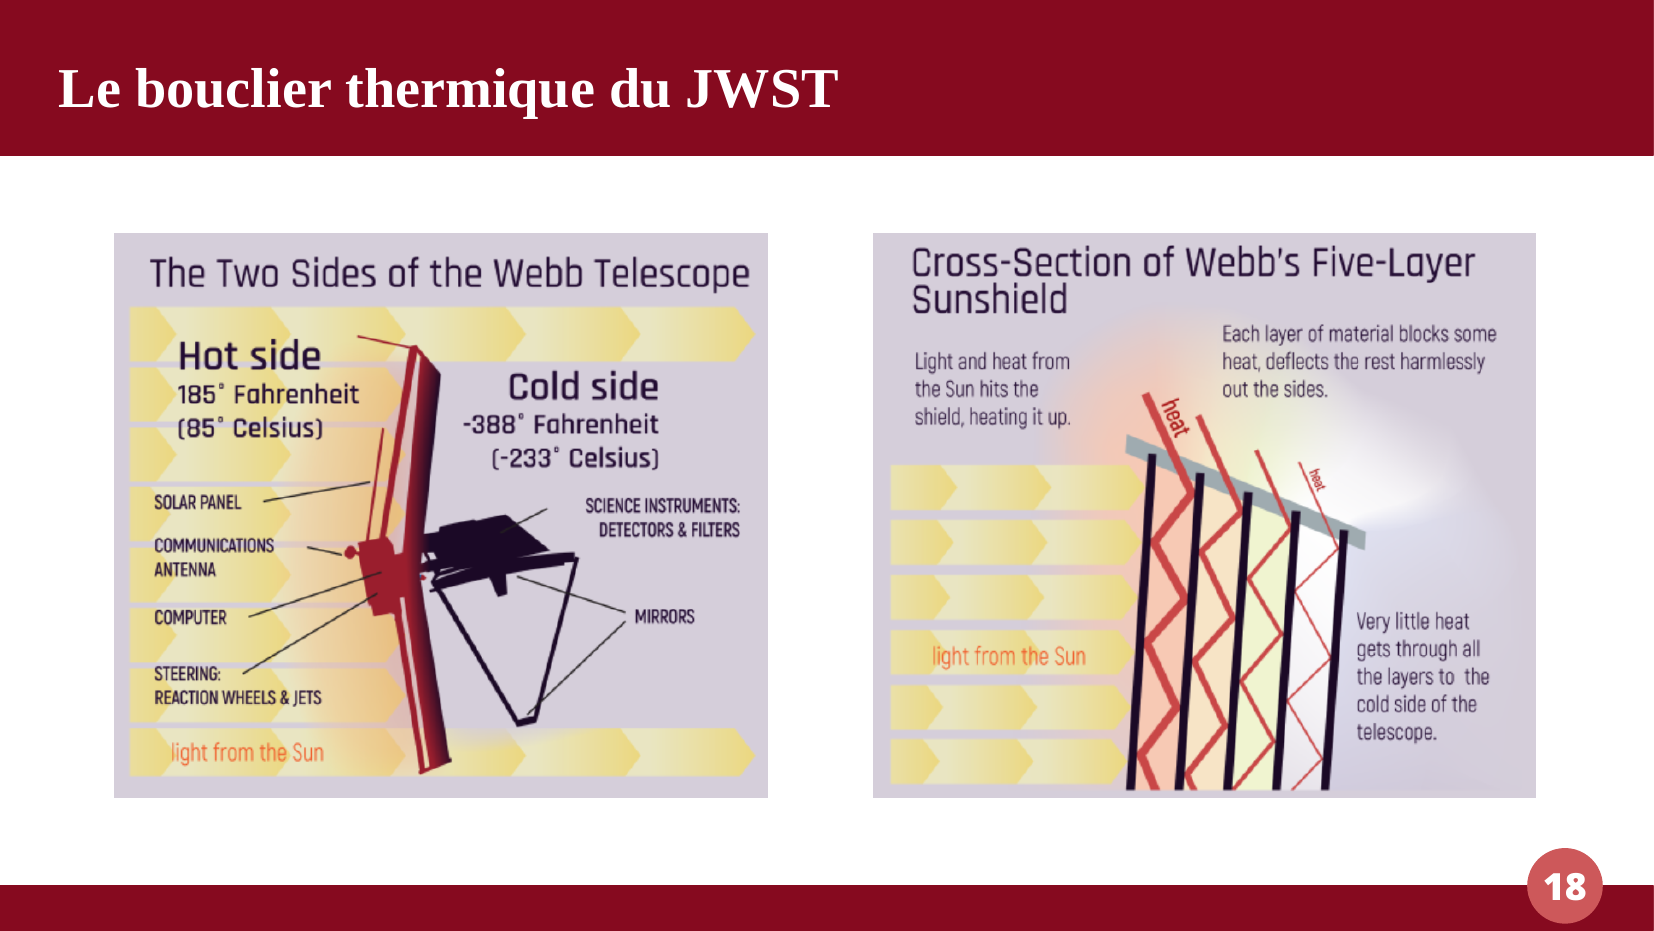

# Le bouclier thermique du JWST
18